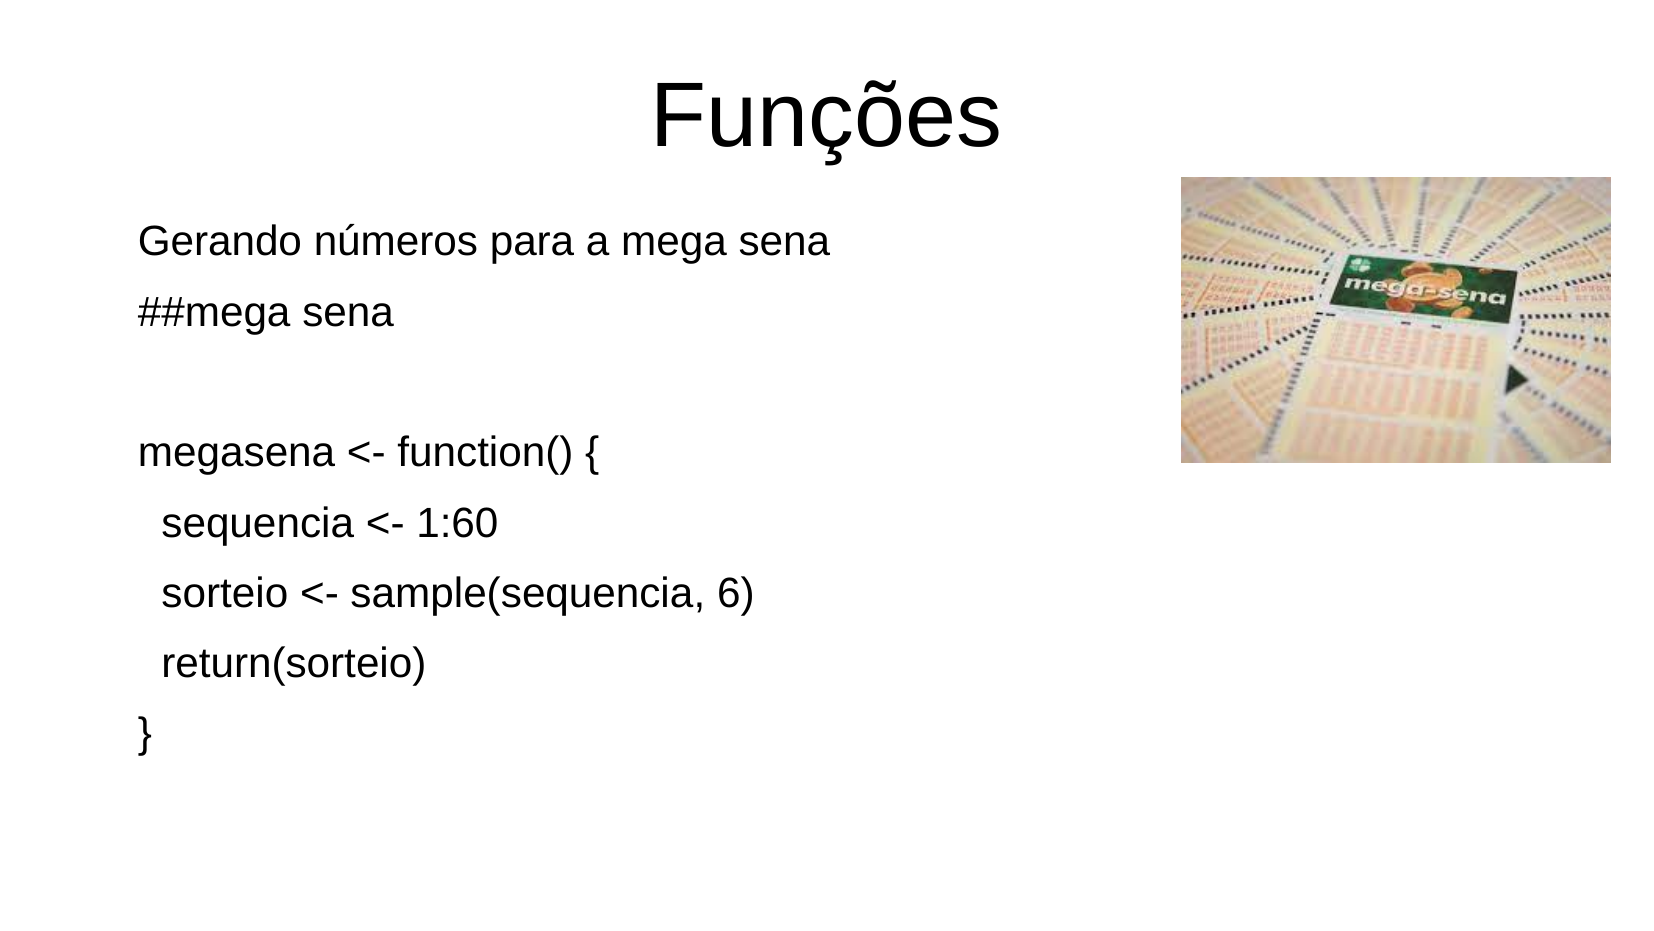

# Funções
Gerando números para a mega sena
##mega sena
megasena <- function() {
 sequencia <- 1:60
 sorteio <- sample(sequencia, 6)
 return(sorteio)
}